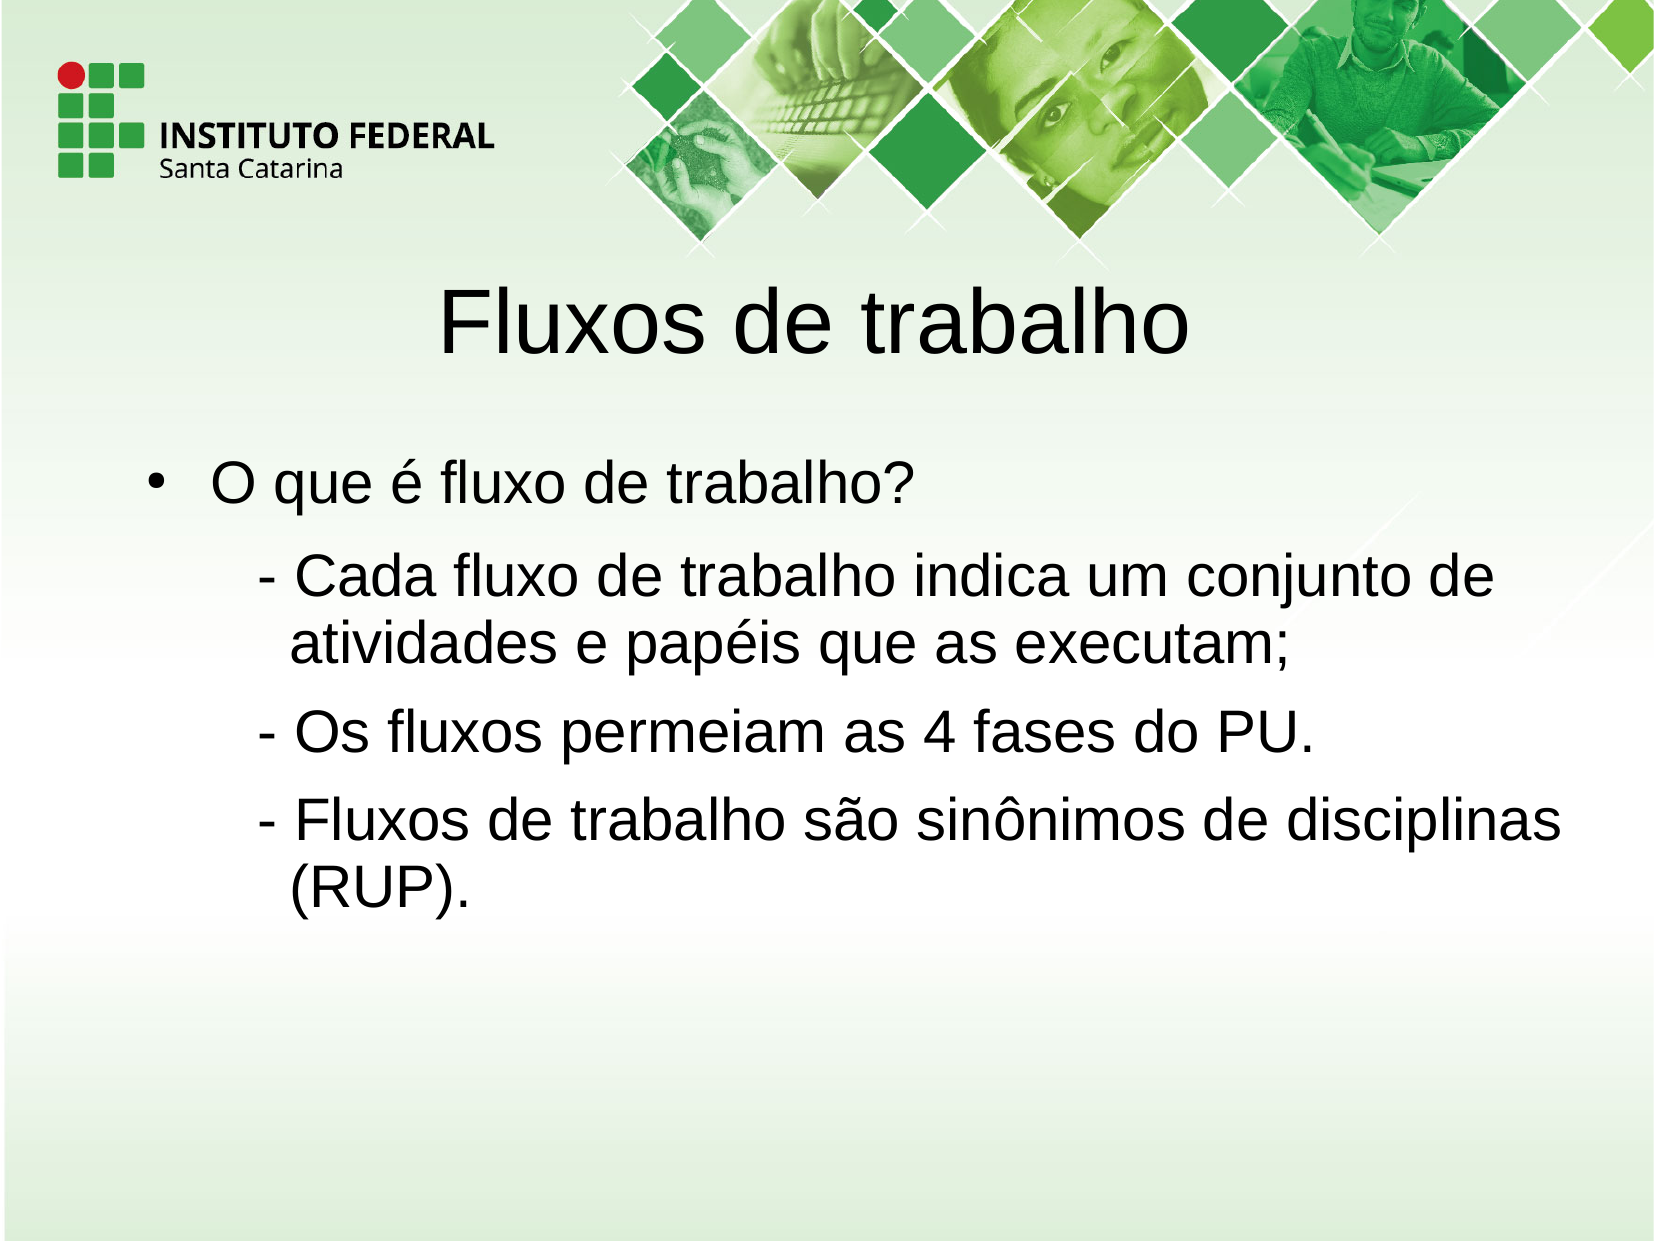

# Fluxos de trabalho
 O que é fluxo de trabalho?
- Cada fluxo de trabalho indica um conjunto de atividades e papéis que as executam;
- Os fluxos permeiam as 4 fases do PU.
- Fluxos de trabalho são sinônimos de disciplinas (RUP).